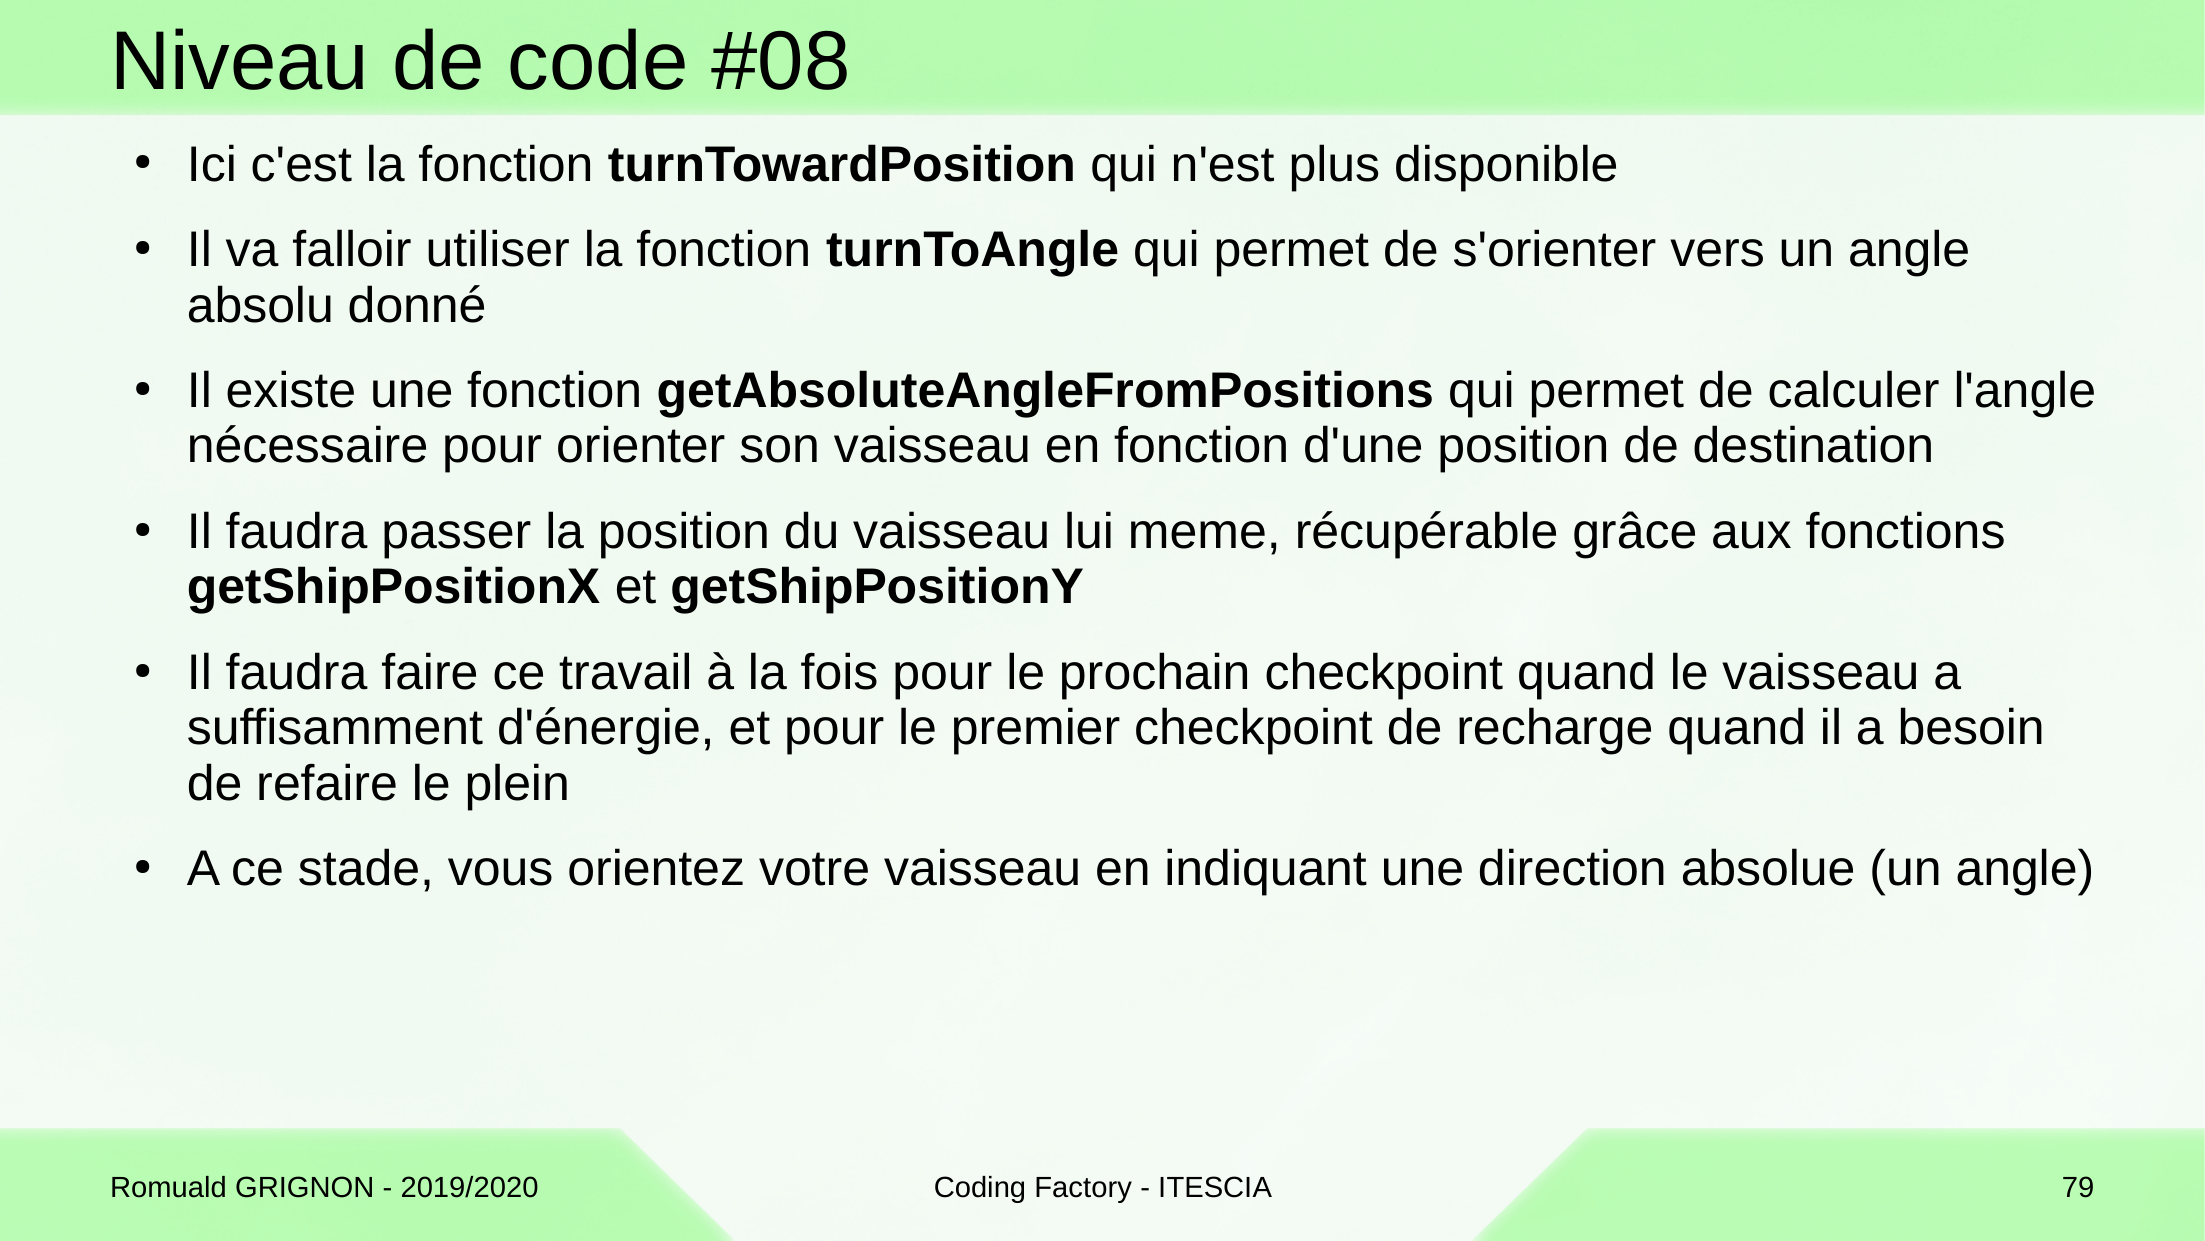

# Niveau de code #08
Ici c'est la fonction turnTowardPosition qui n'est plus disponible
Il va falloir utiliser la fonction turnToAngle qui permet de s'orienter vers un angle absolu donné
Il existe une fonction getAbsoluteAngleFromPositions qui permet de calculer l'angle nécessaire pour orienter son vaisseau en fonction d'une position de destination
Il faudra passer la position du vaisseau lui meme, récupérable grâce aux fonctions getShipPositionX et getShipPositionY
Il faudra faire ce travail à la fois pour le prochain checkpoint quand le vaisseau a suffisamment d'énergie, et pour le premier checkpoint de recharge quand il a besoin de refaire le plein
A ce stade, vous orientez votre vaisseau en indiquant une direction absolue (un angle)
Romuald GRIGNON - 2019/2020
Coding Factory - ITESCIA
79